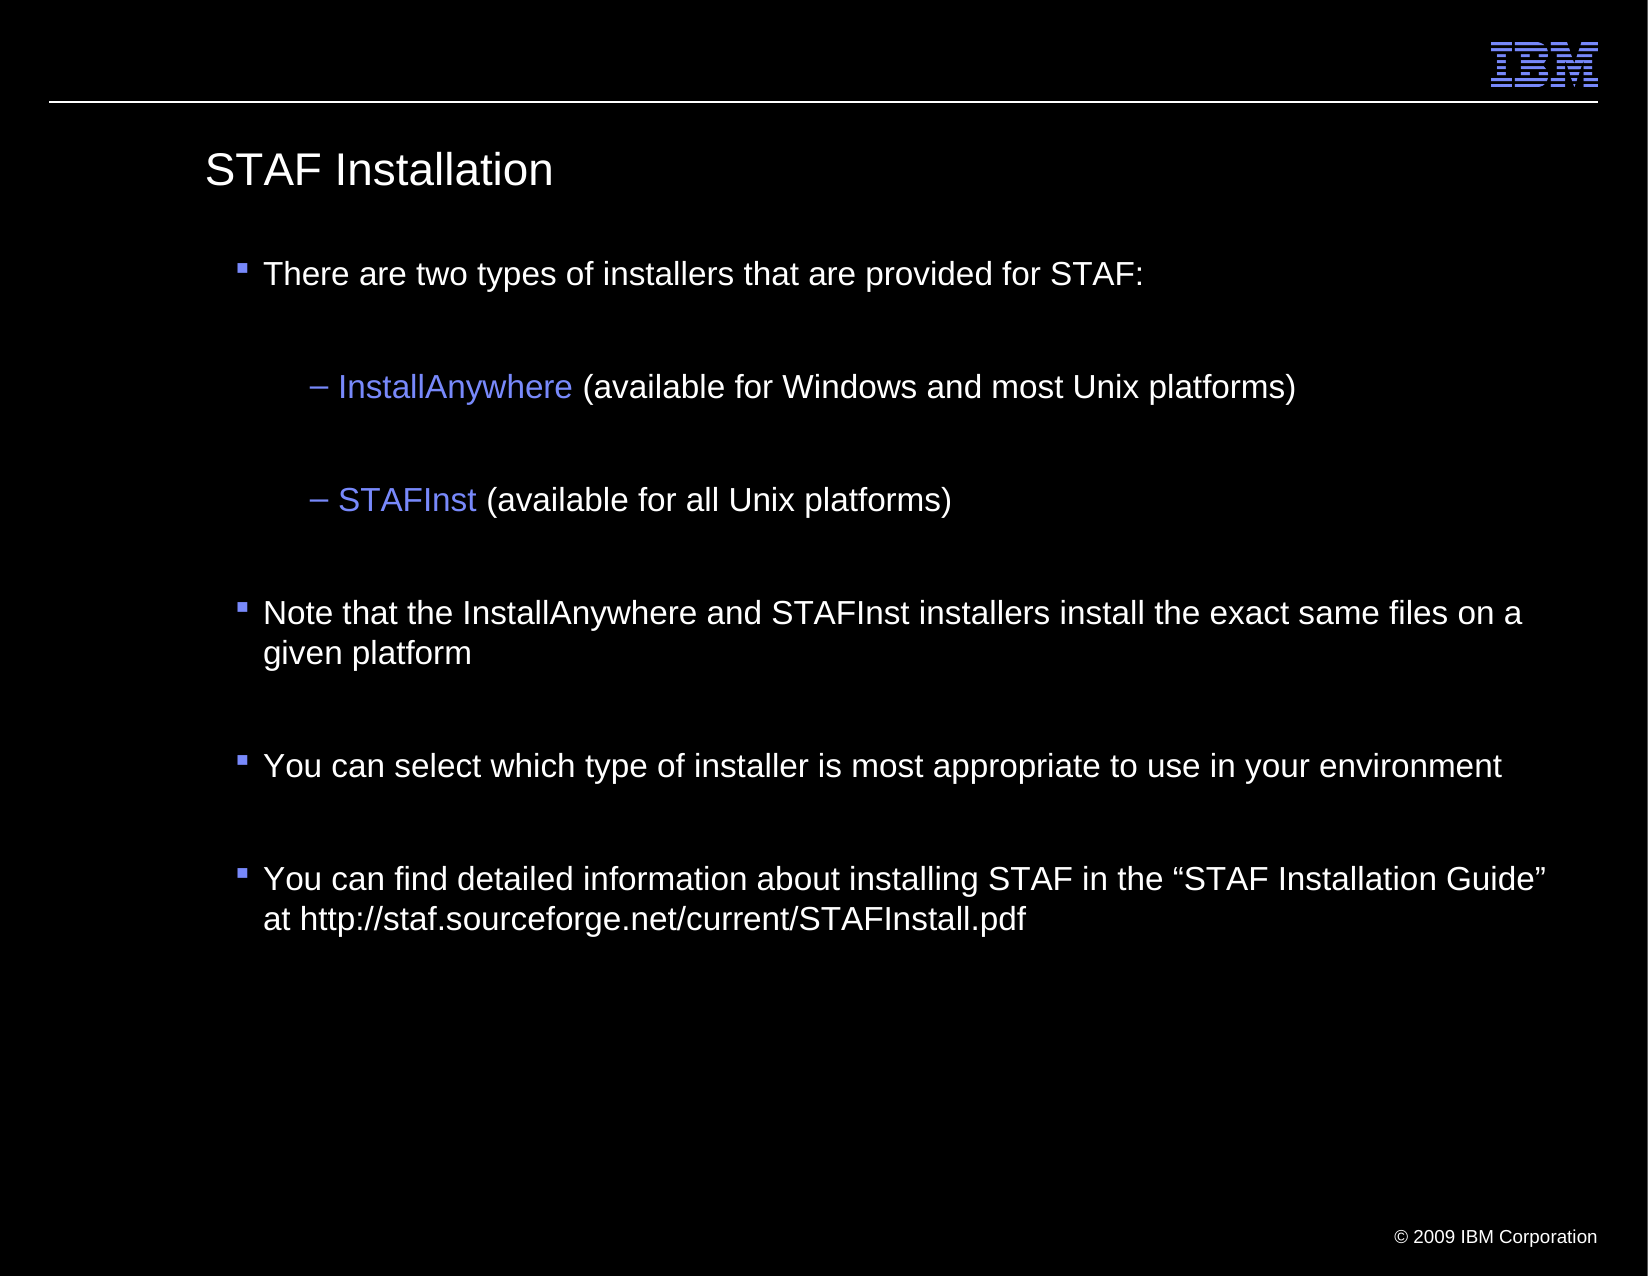

# STAF Installation
There are two types of installers that are provided for STAF:
InstallAnywhere (available for Windows and most Unix platforms)
STAFInst (available for all Unix platforms)
Note that the InstallAnywhere and STAFInst installers install the exact same files on a given platform
You can select which type of installer is most appropriate to use in your environment
You can find detailed information about installing STAF in the “STAF Installation Guide” at http://staf.sourceforge.net/current/STAFInstall.pdf